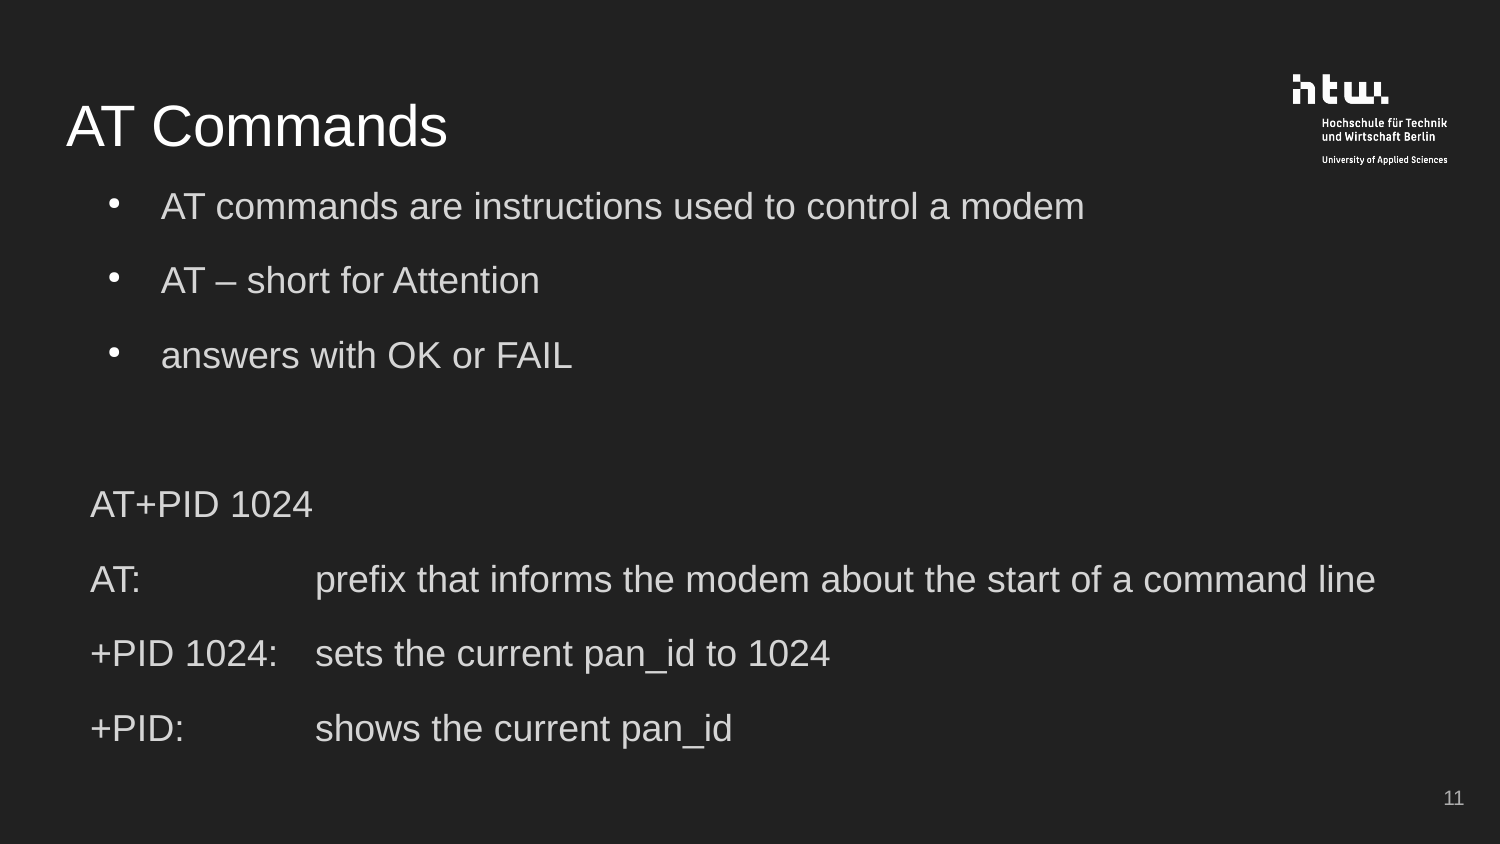

# AT Commands
AT commands are instructions used to control a modem
AT – short for Attention
answers with OK or FAIL
AT+PID 1024
AT: 			prefix that informs the modem about the start of a command line
+PID 1024: 	sets the current pan_id to 1024
+PID: 		shows the current pan_id